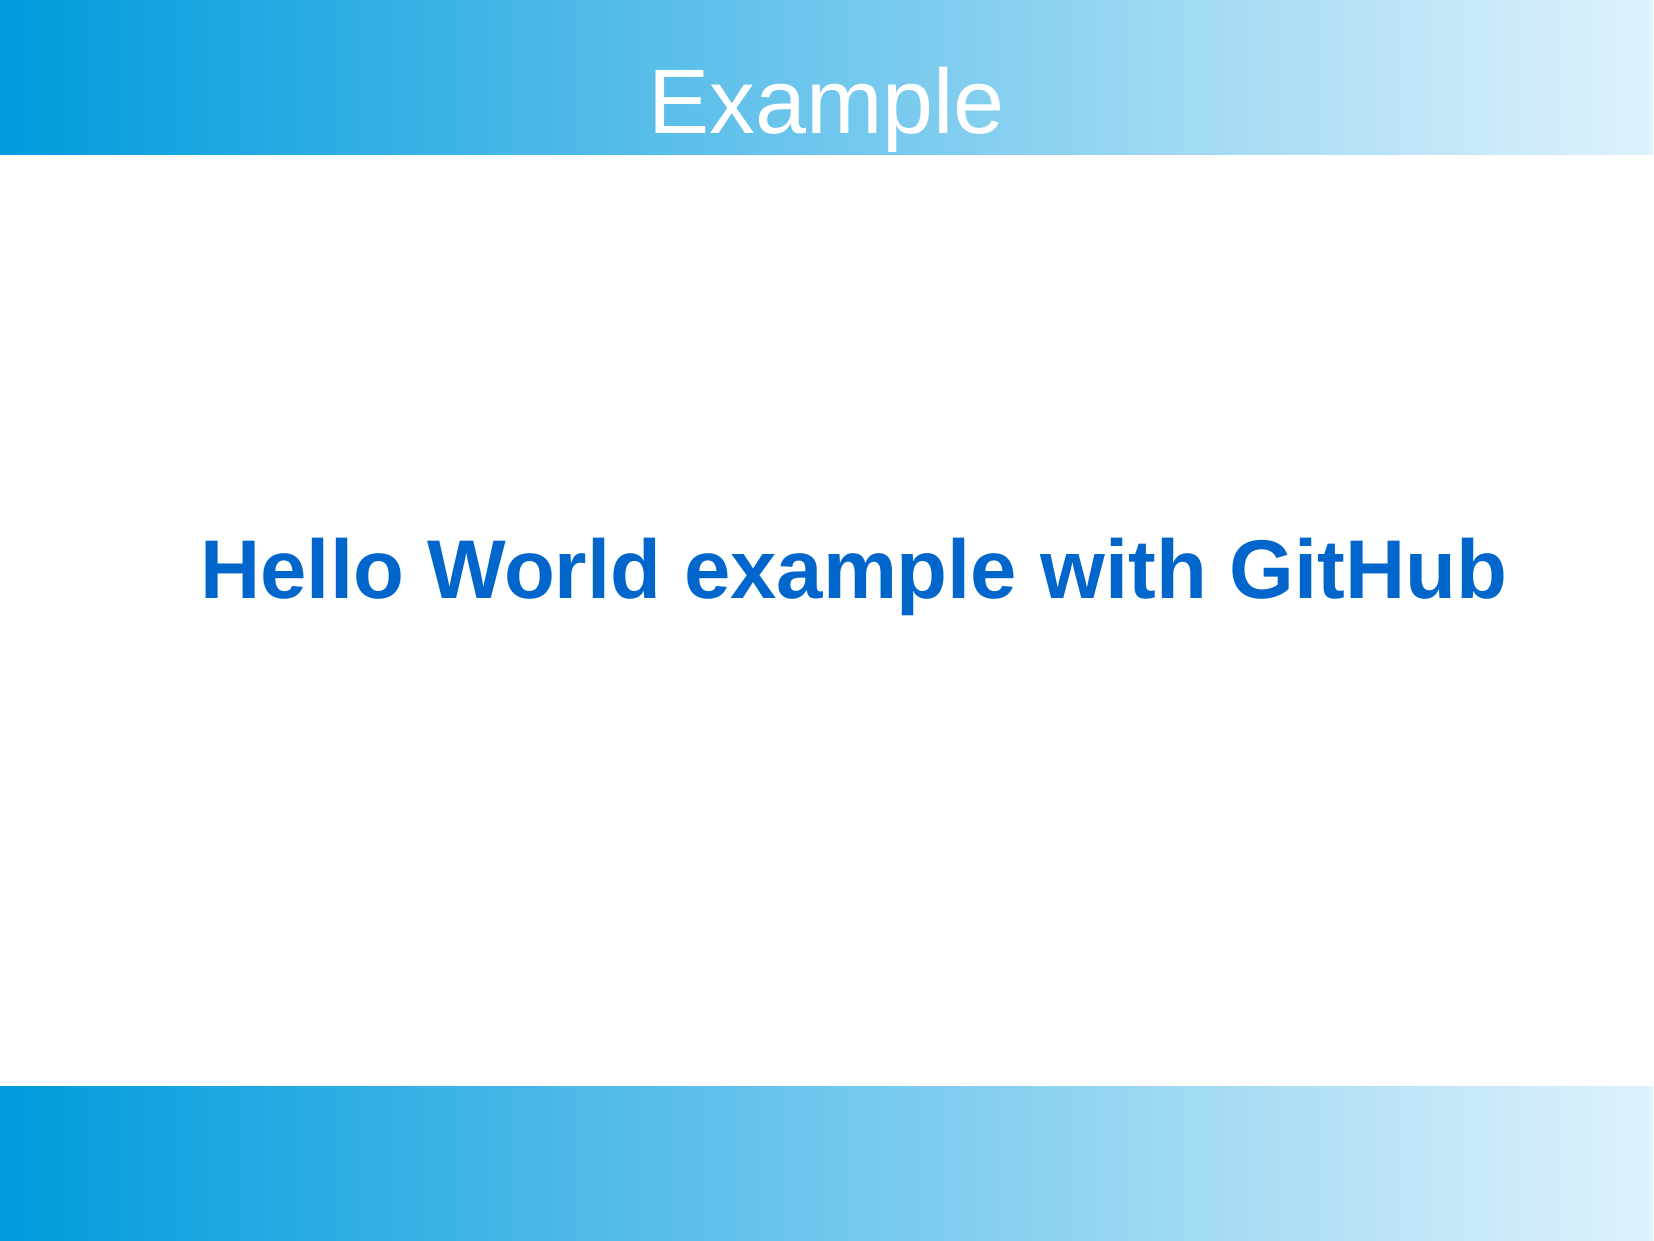

# Example
Hello World example with GitHub